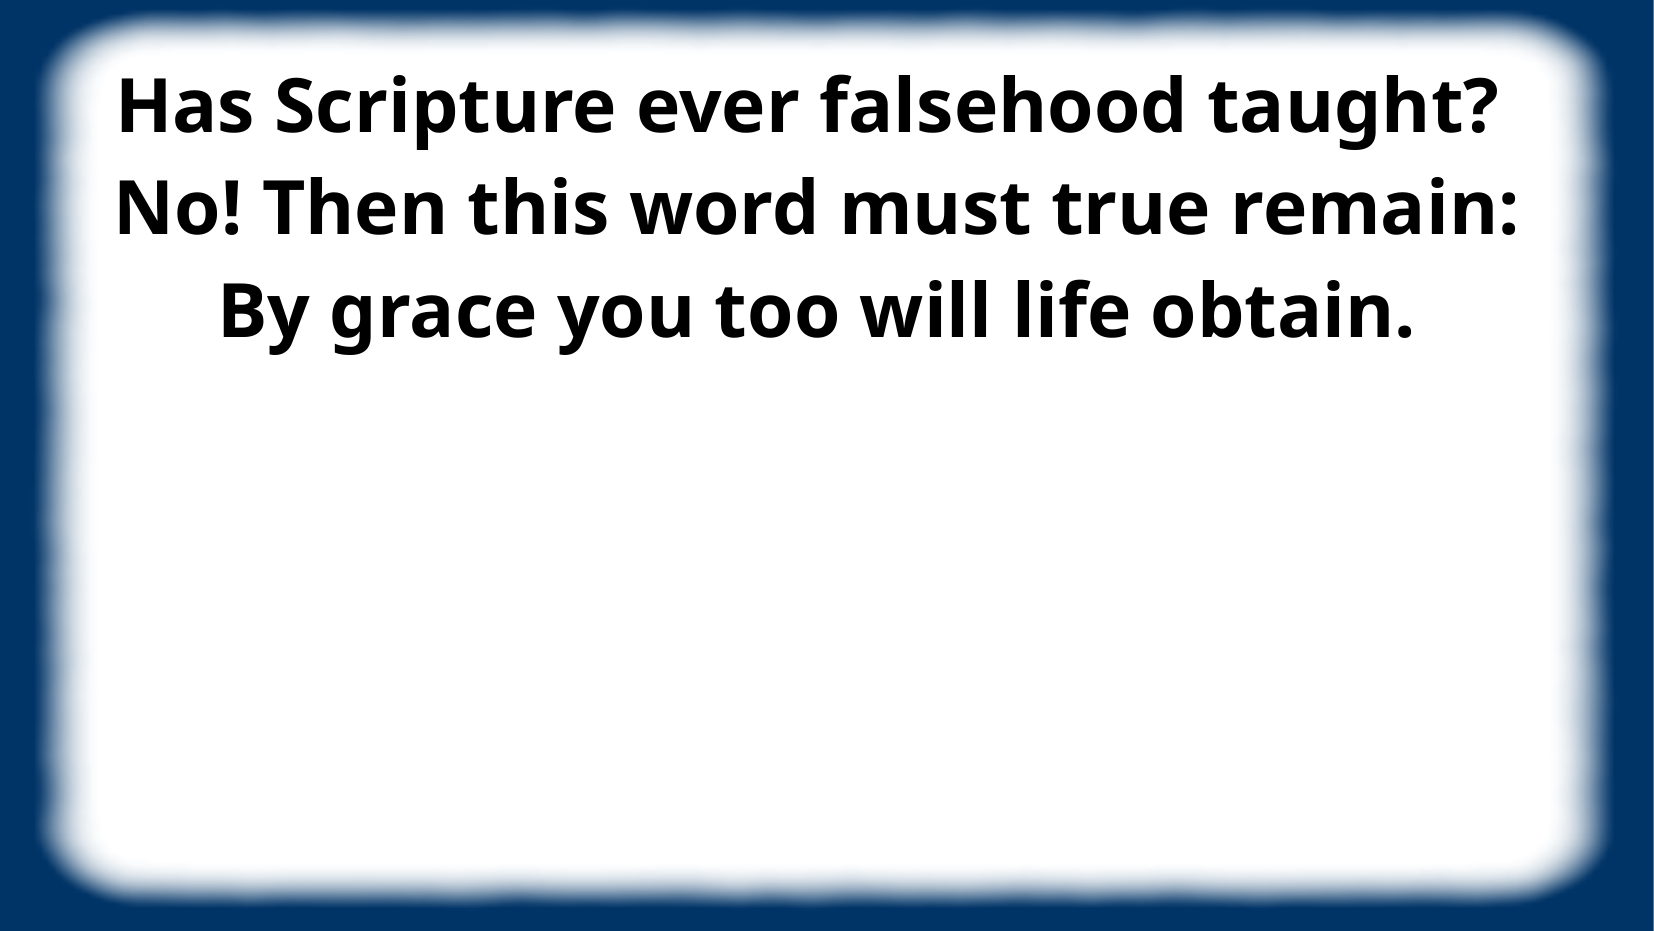

Has Scripture ever falsehood taught?
No! Then this word must true remain:
By grace you too will life obtain.